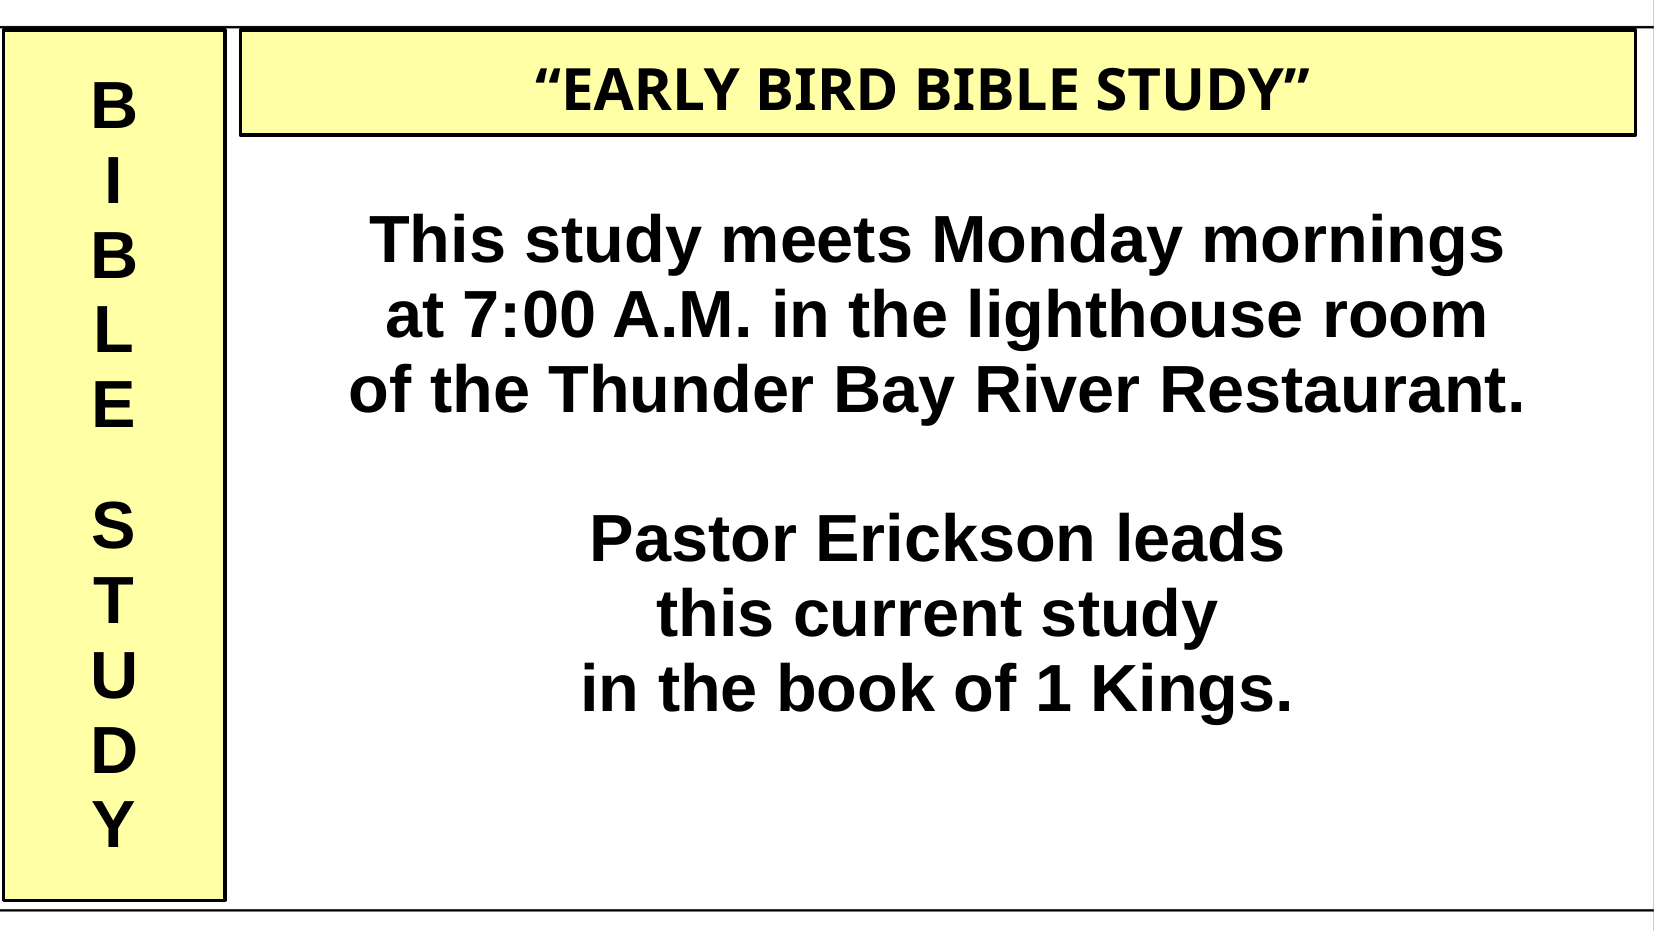

B
I
B
L
E
S
T
U
D
Y
“EARLY BIRD BIBLE STUDY”
This study meets Monday mornings
at 7:00 A.M. in the lighthouse room
of the Thunder Bay River Restaurant.
Pastor Erickson leads
this current study
in the book of 1 Kings.